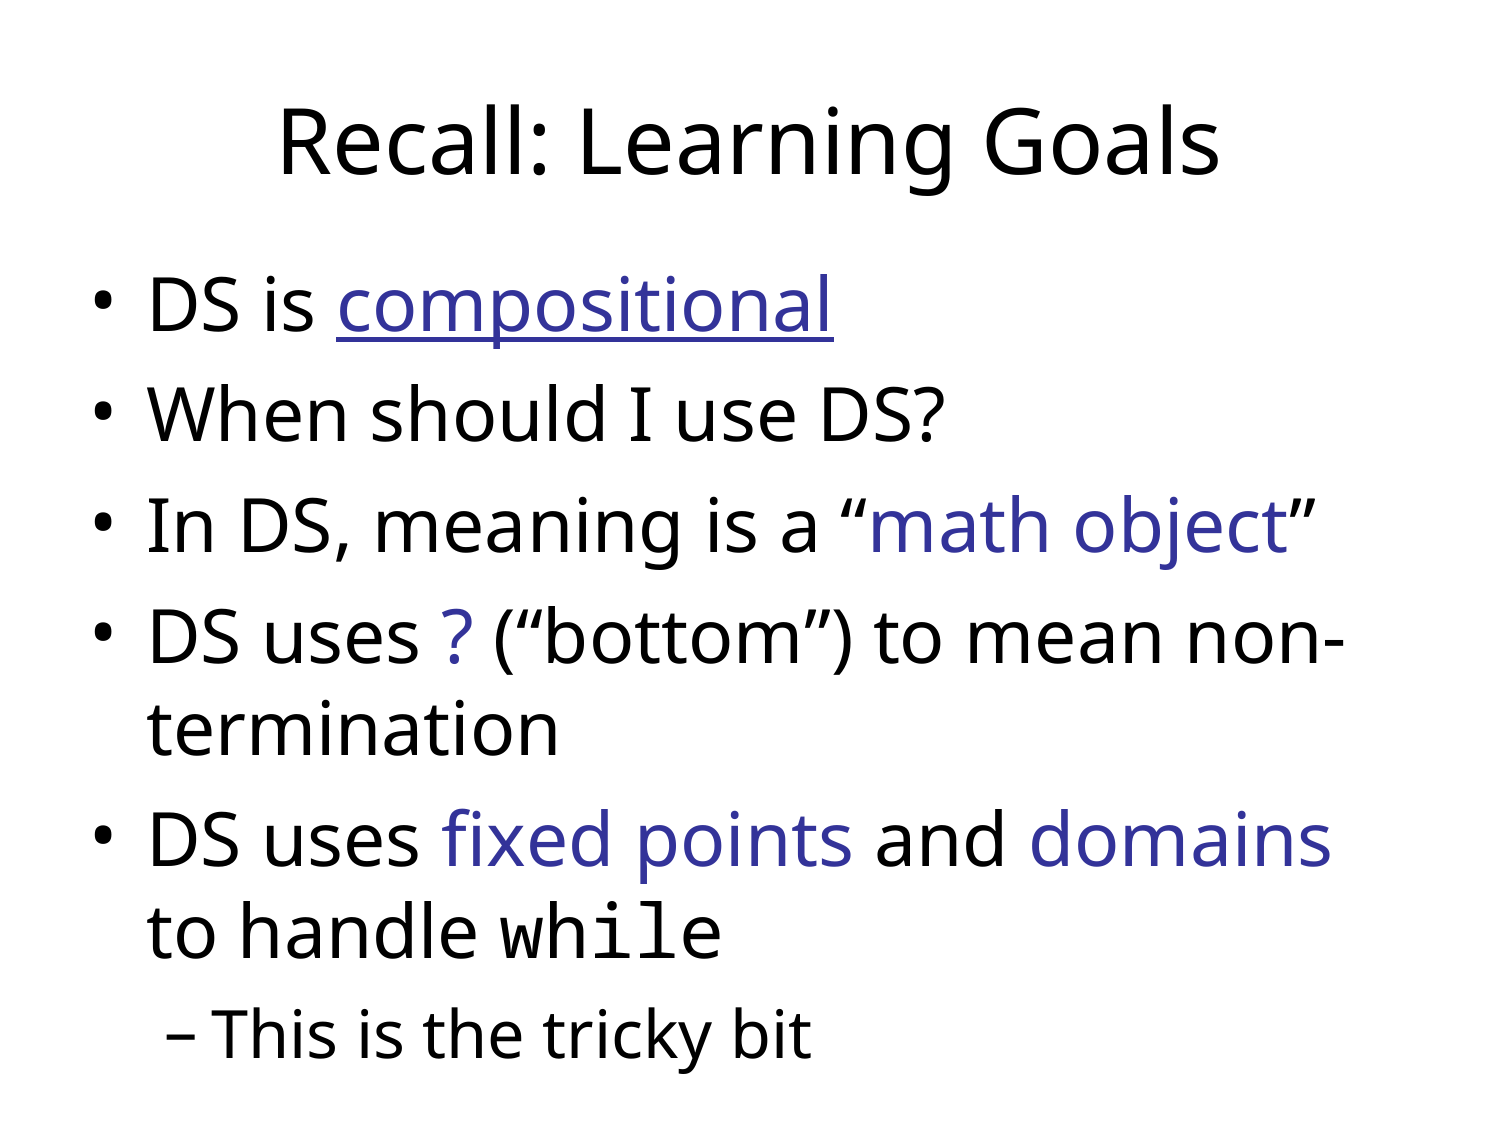

# Recall: Learning Goals
DS is compositional
When should I use DS?
In DS, meaning is a “math object”
DS uses ? (“bottom”) to mean non-termination
DS uses fixed points and domains to handle while
This is the tricky bit